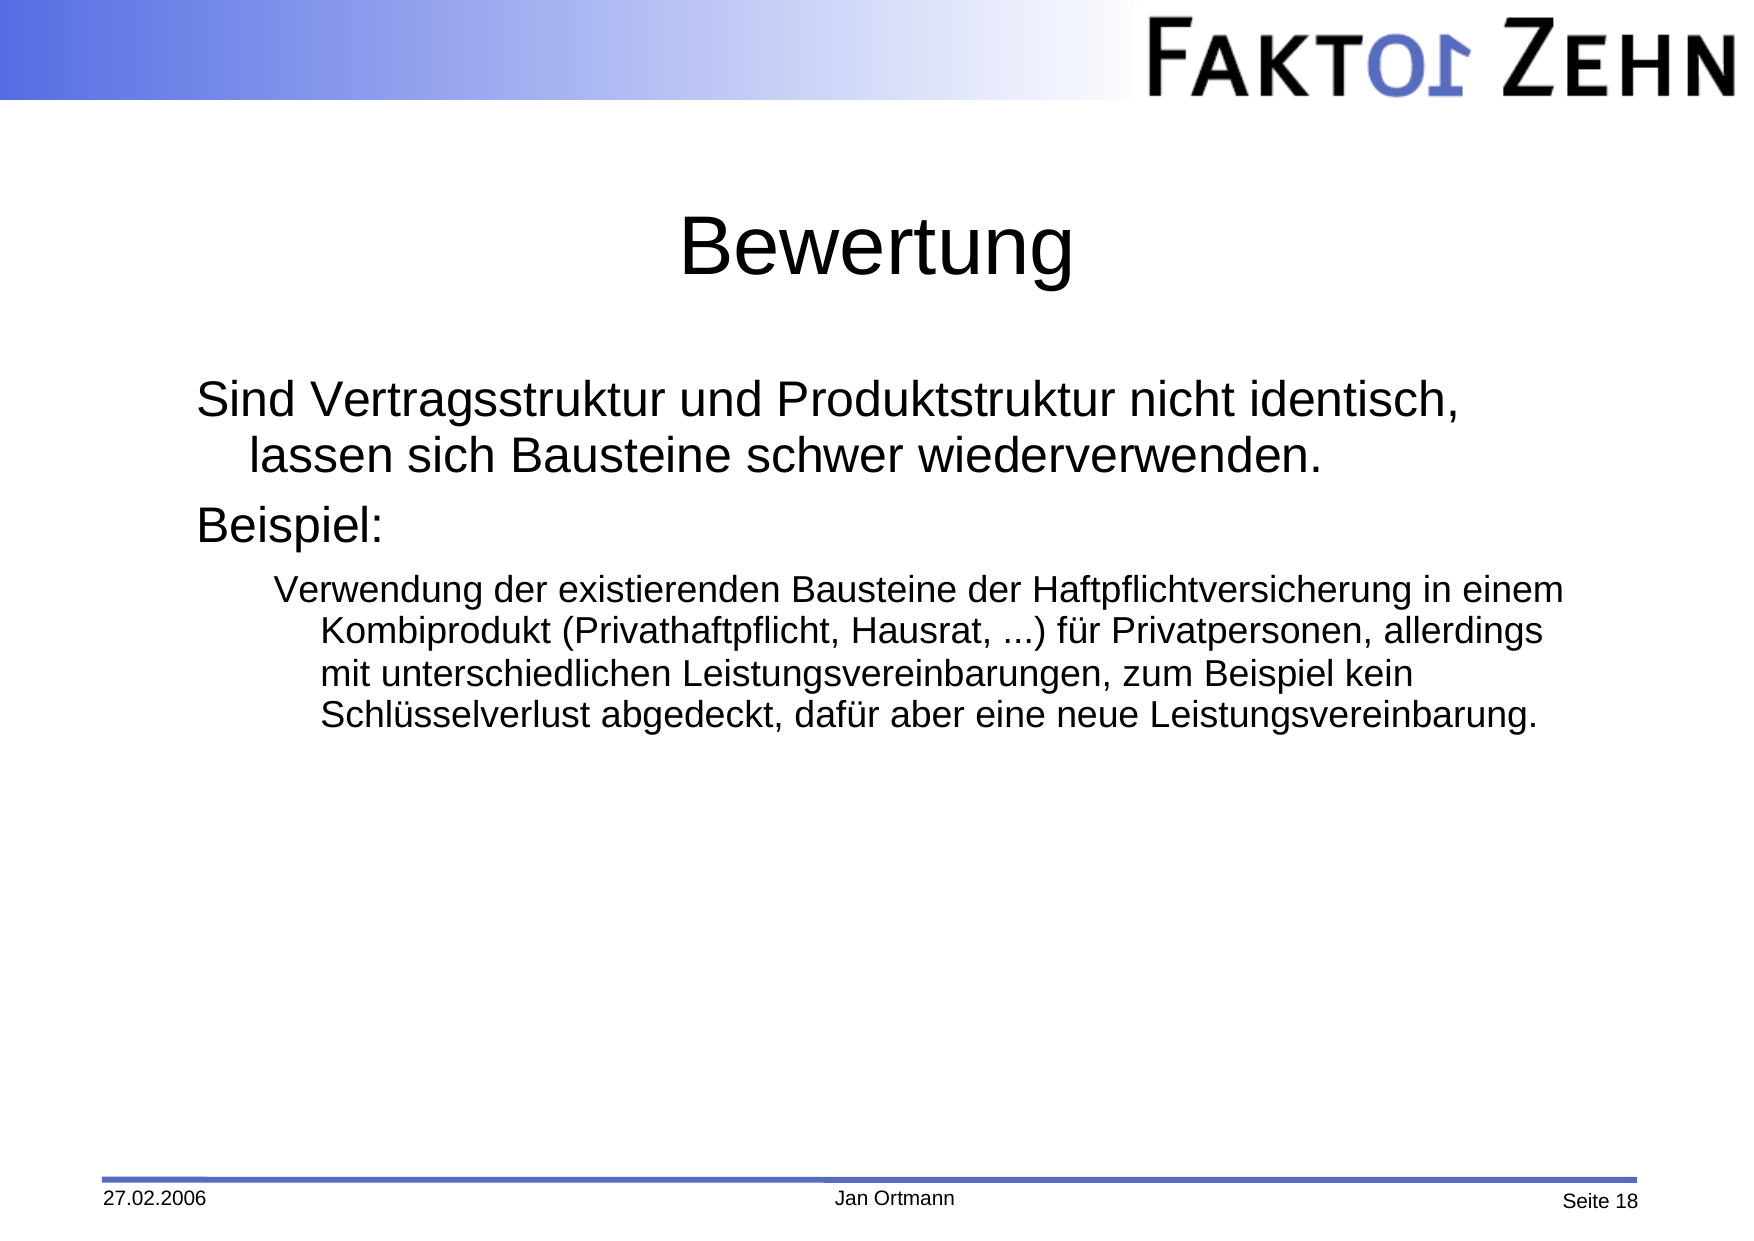

# Bewertung
Sind Vertragsstruktur und Produktstruktur nicht identisch, lassen sich Bausteine schwer wiederverwenden.
Beispiel:
Verwendung der existierenden Bausteine der Haftpflichtversicherung in einem Kombiprodukt (Privathaftpflicht, Hausrat, ...) für Privatpersonen, allerdings mit unterschiedlichen Leistungsvereinbarungen, zum Beispiel kein Schlüsselverlust abgedeckt, dafür aber eine neue Leistungsvereinbarung.